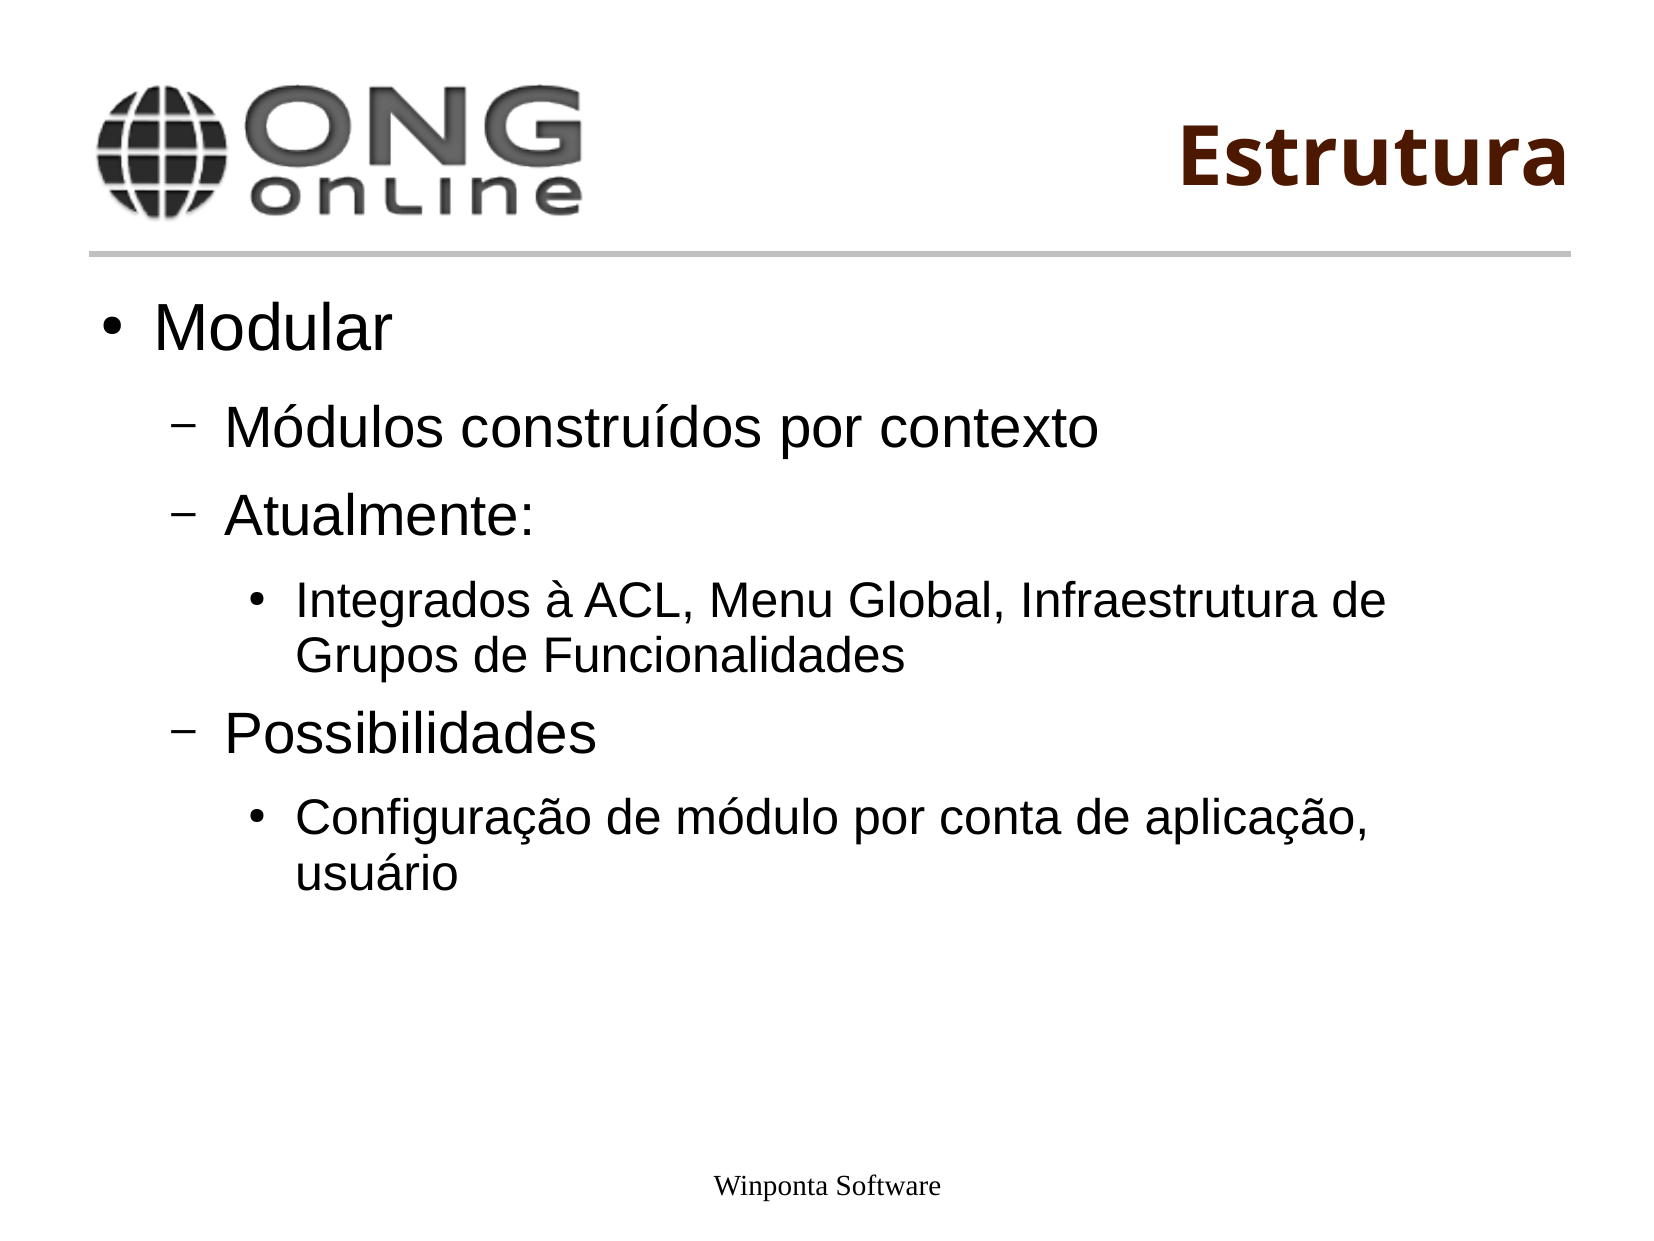

# Estrutura
Modular
Módulos construídos por contexto
Atualmente:
Integrados à ACL, Menu Global, Infraestrutura de Grupos de Funcionalidades
Possibilidades
Configuração de módulo por conta de aplicação, usuário